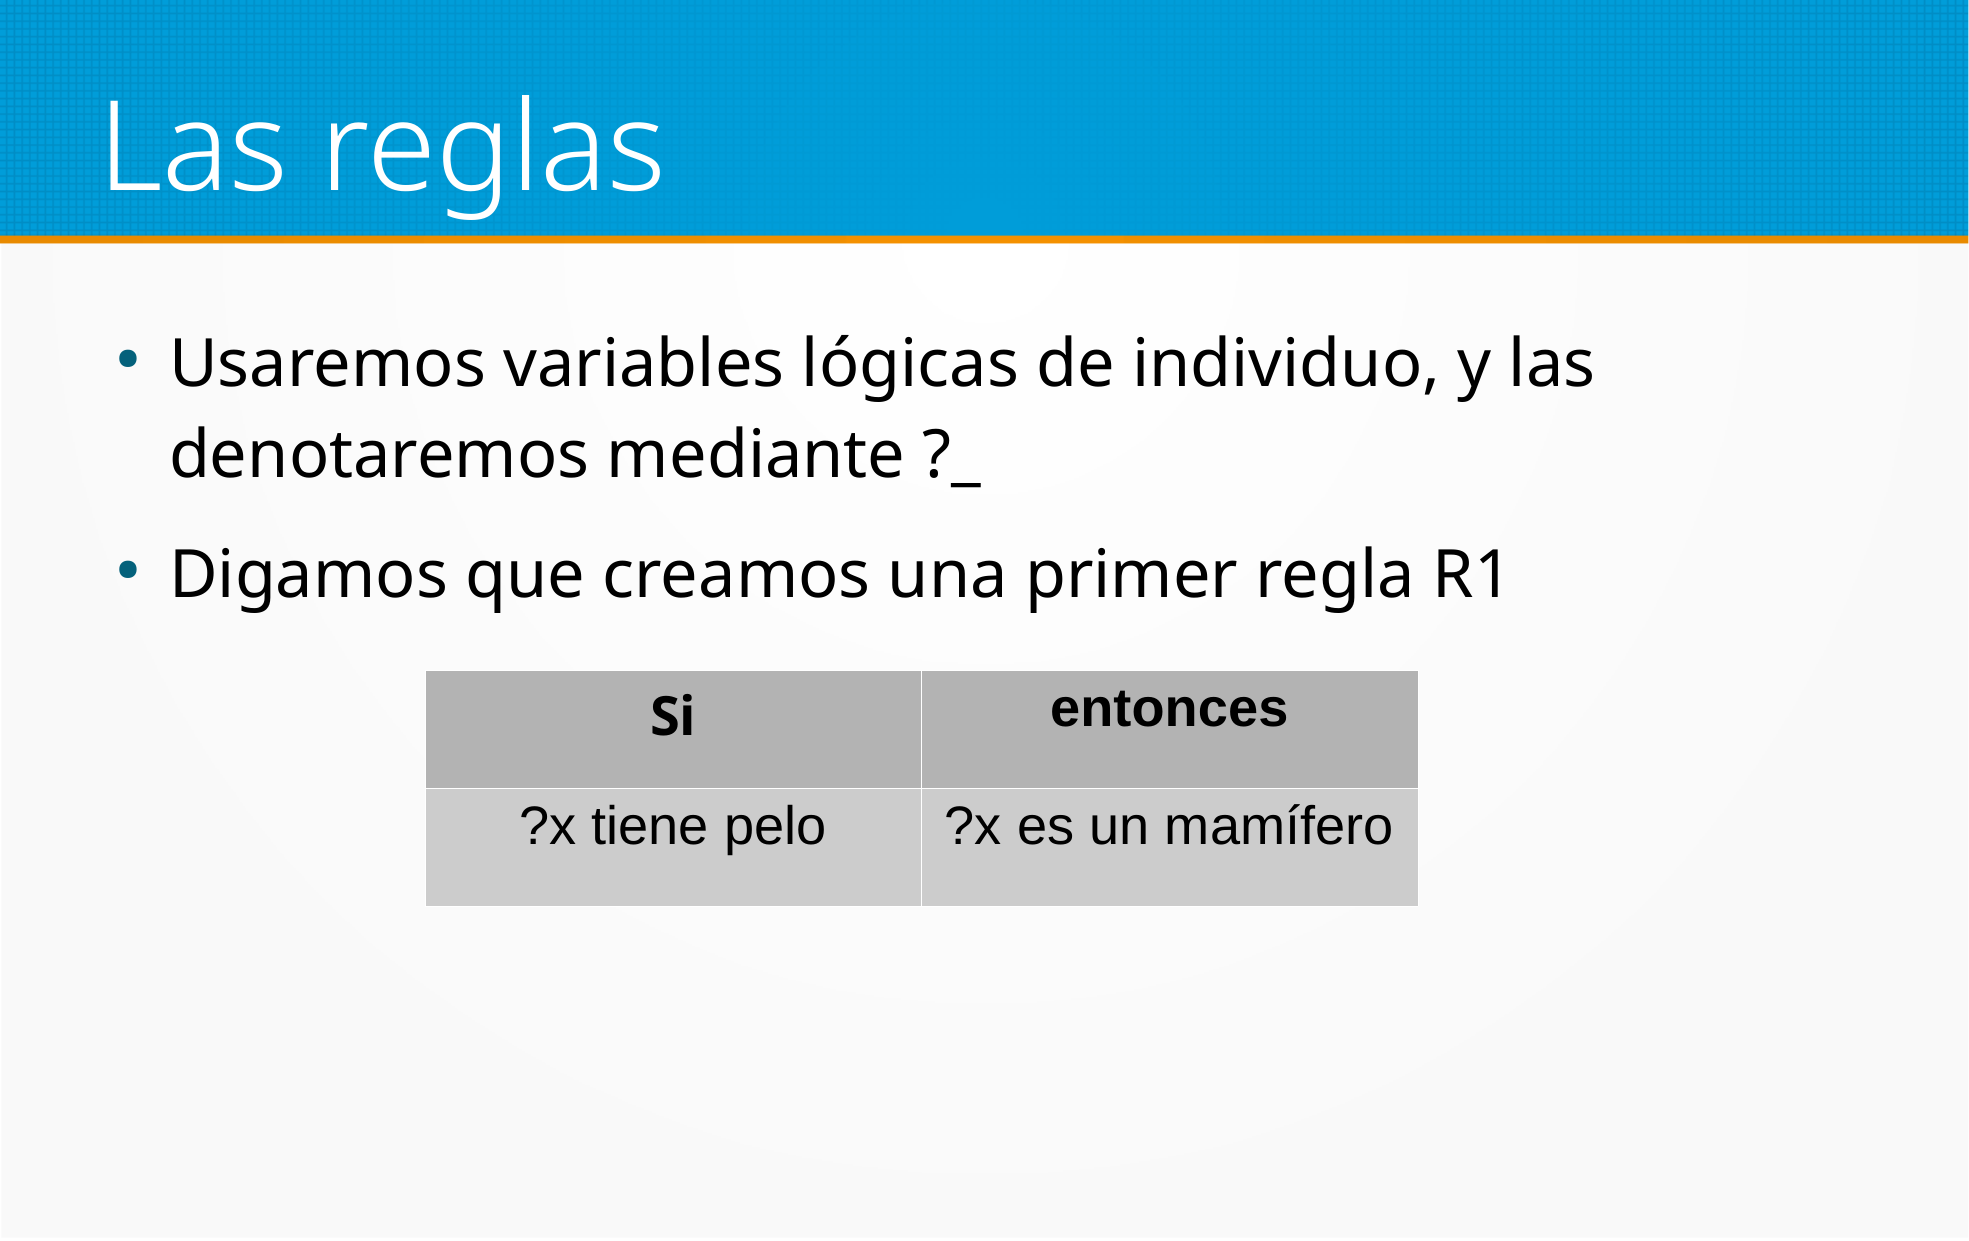

# Las reglas
Usaremos variables lógicas de individuo, y las denotaremos mediante ?_
Digamos que creamos una primer regla R1
| Si | entonces |
| --- | --- |
| ?x tiene pelo | ?x es un mamífero |